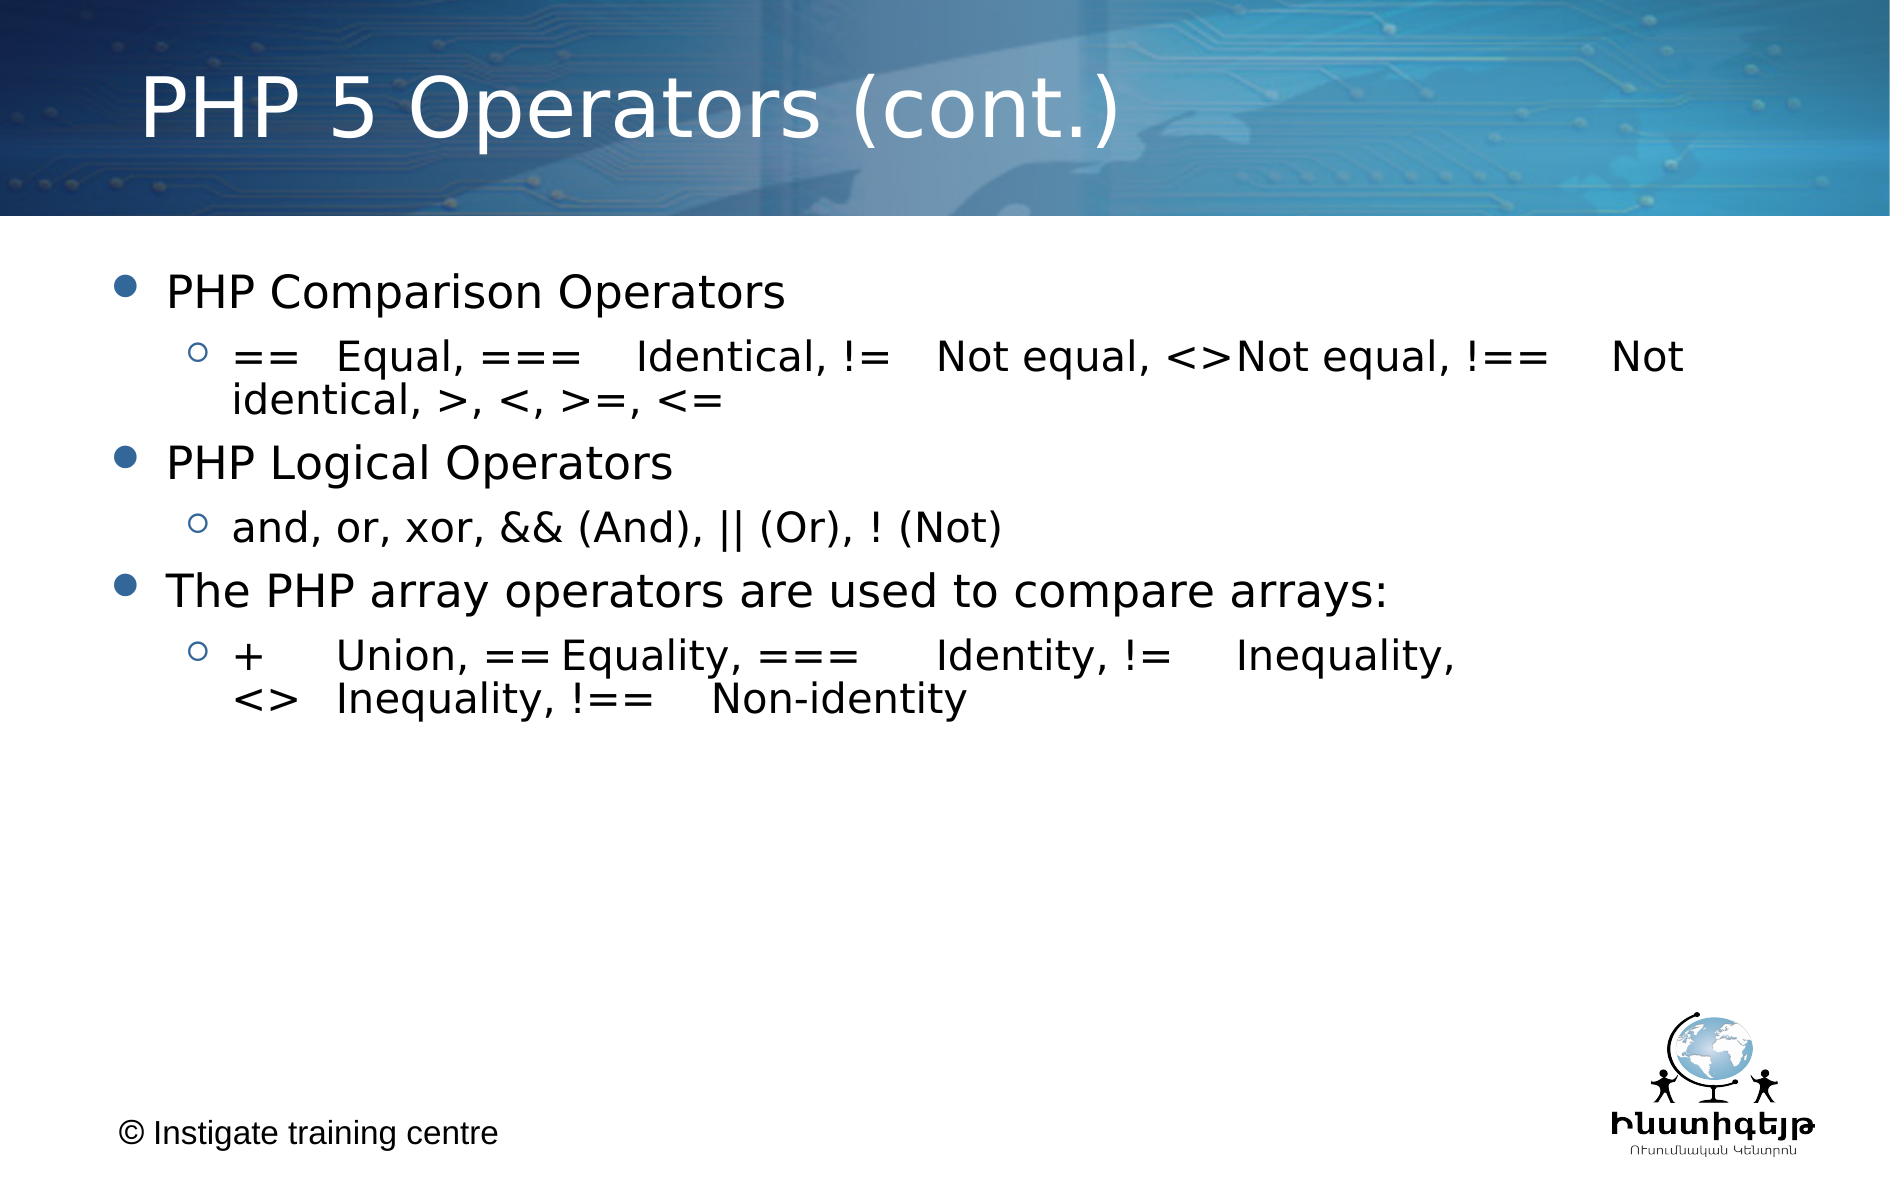

PHP 5 Operators (cont.)
# PHP Comparison Operators
==	Equal, ===	Identical, !=	Not equal, <>	Not equal, !==	Not identical, >, <, >=, <=
PHP Logical Operators
and,	or, xor, && (And), || (Or), ! (Not)
The PHP array operators are used to compare arrays:
+	Union, ==	Equality, ===	Identity, !=	Inequality,
<>	Inequality, !==	Non-identity